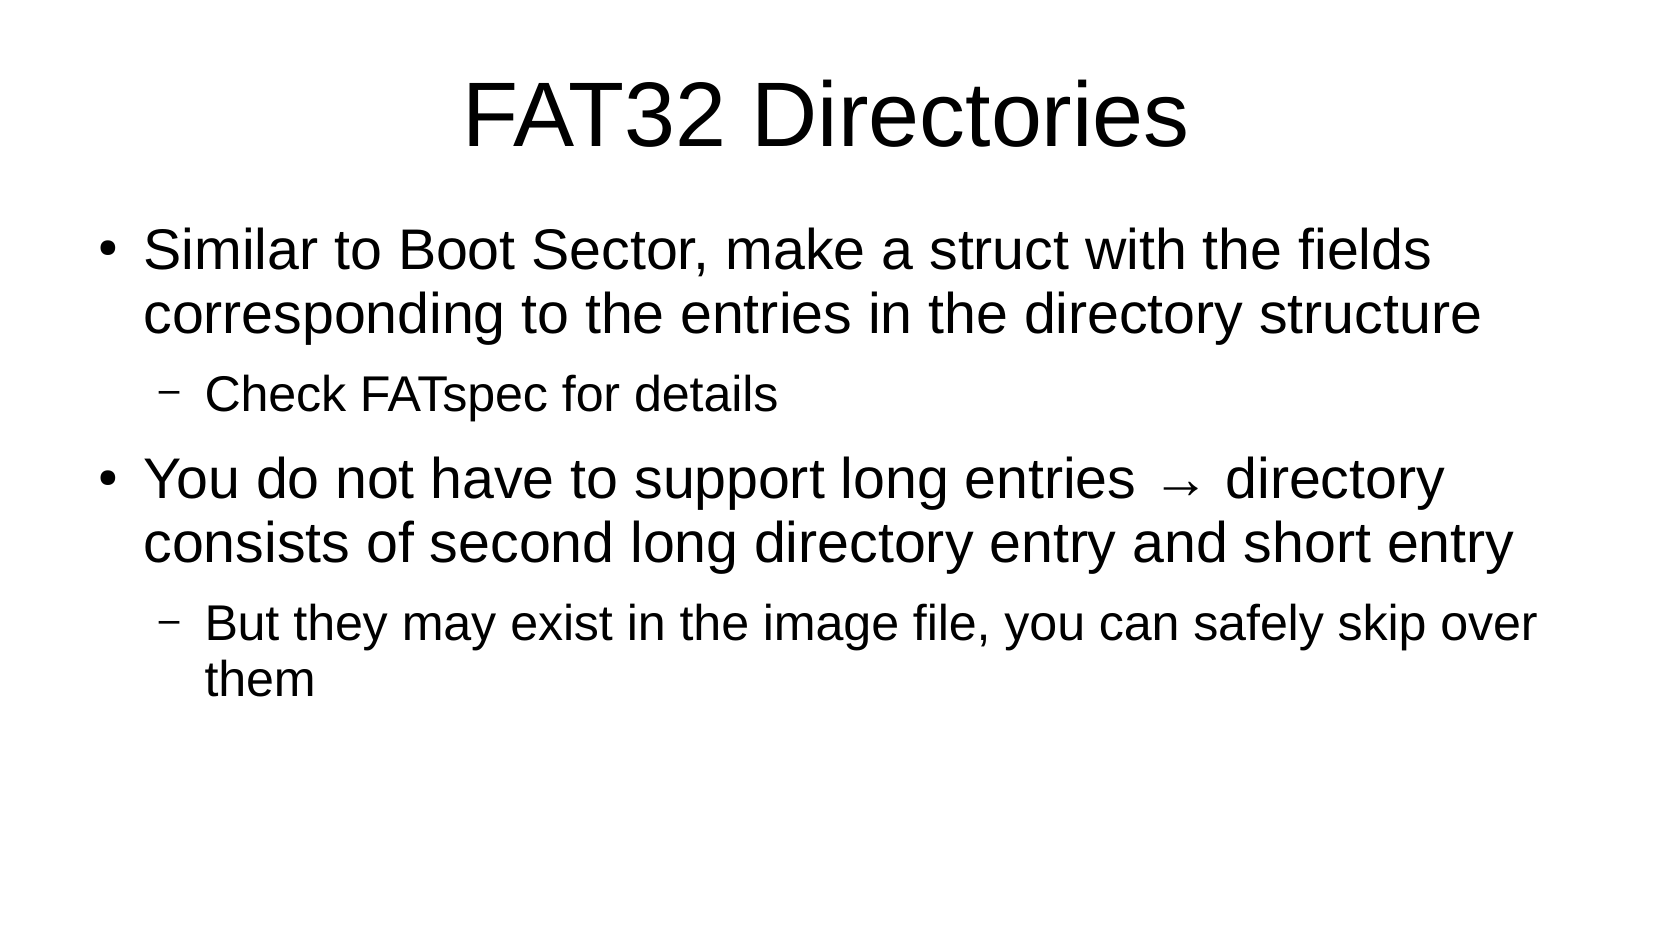

# FAT32 Directories
Similar to Boot Sector, make a struct with the fields corresponding to the entries in the directory structure
Check FATspec for details
You do not have to support long entries → directory consists of second long directory entry and short entry
But they may exist in the image file, you can safely skip over them